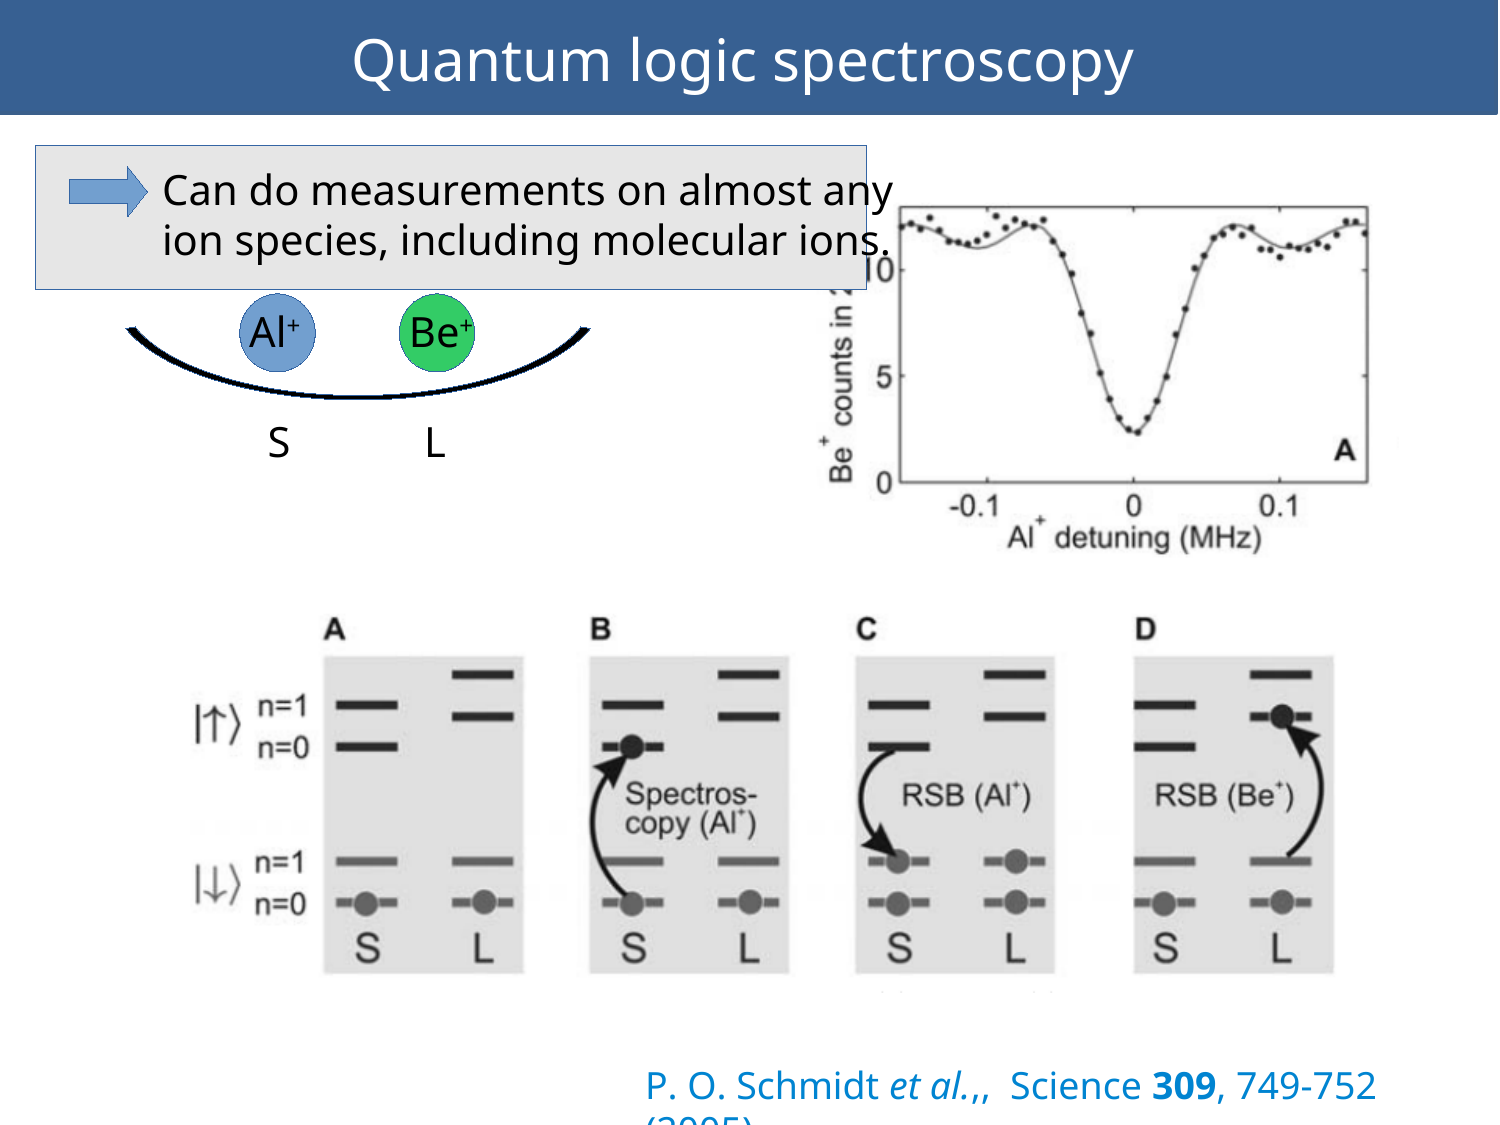

Quantum logic spectroscopy
Can do measurements on almost any
ion species, including molecular ions.
Al+
Be+
S
L
P. O. Schmidt et al.,, Science 309, 749-752 (2005).